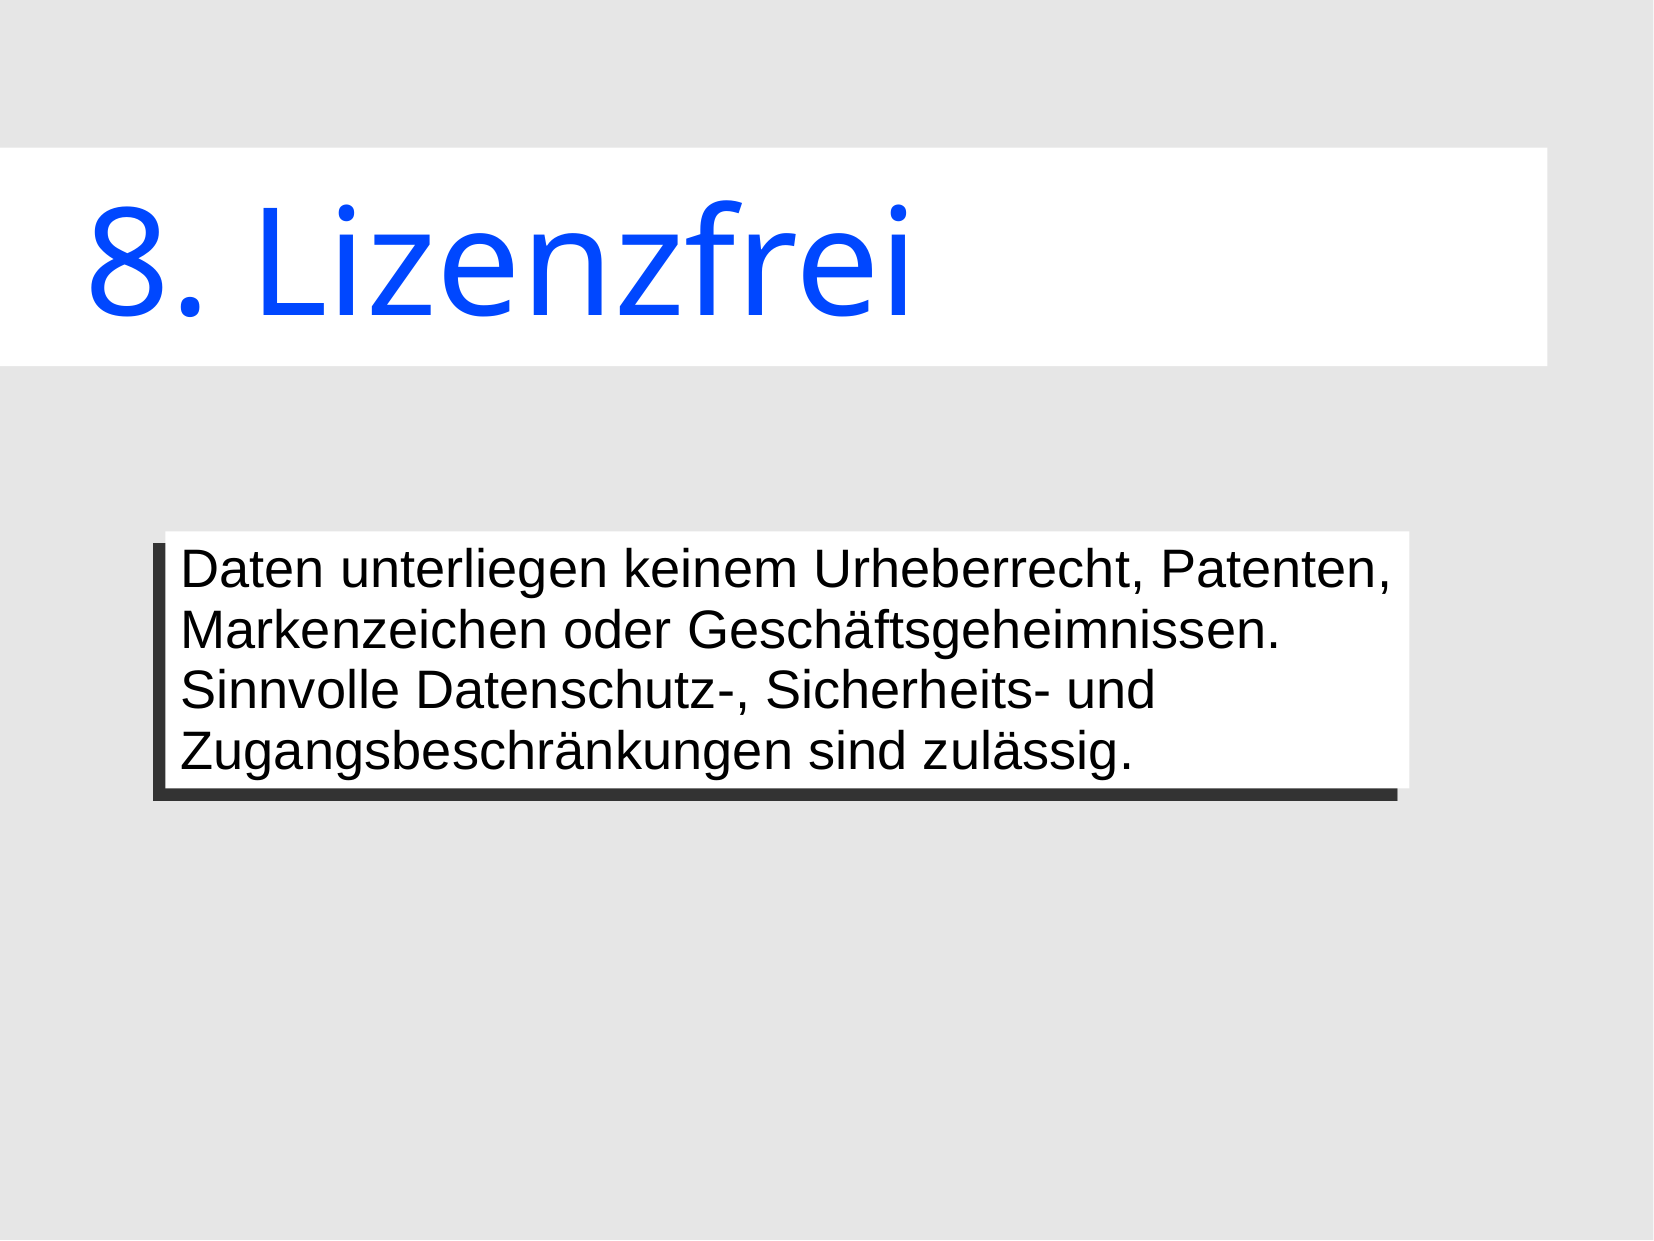

8. Lizenzfrei
Daten unterliegen keinem Urheberrecht, Patenten, Markenzeichen oder Geschäftsgeheimnissen. Sinnvolle Datenschutz-, Sicherheits- und Zugangsbeschränkungen sind zulässig.